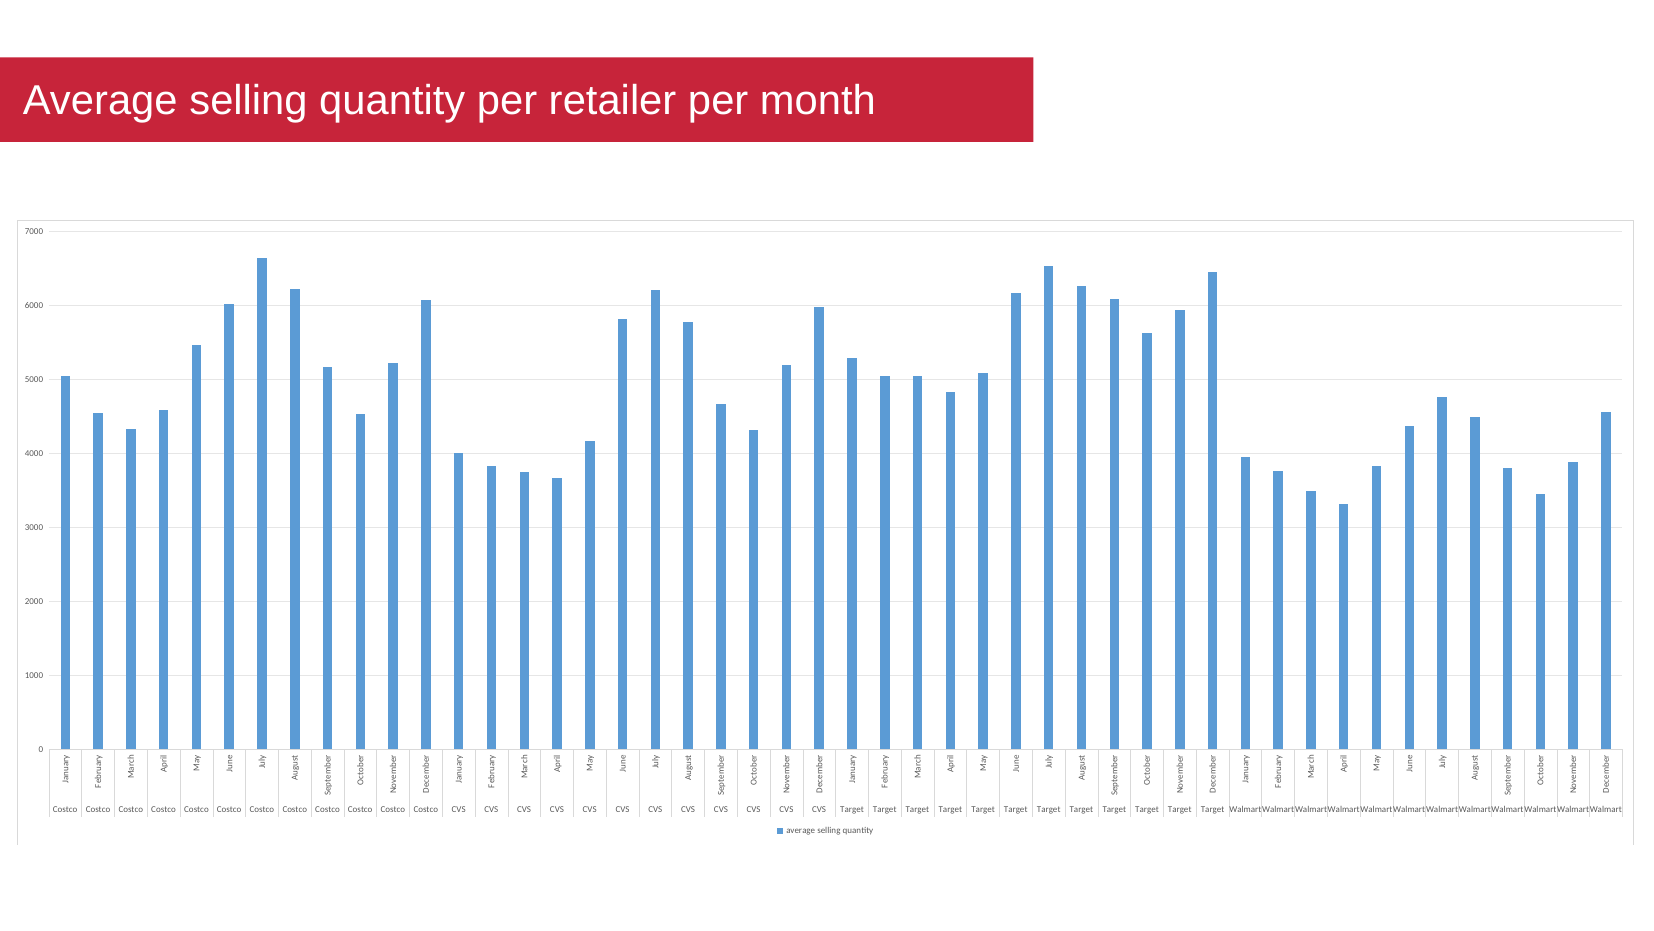

# Average selling quantity per retailer per month